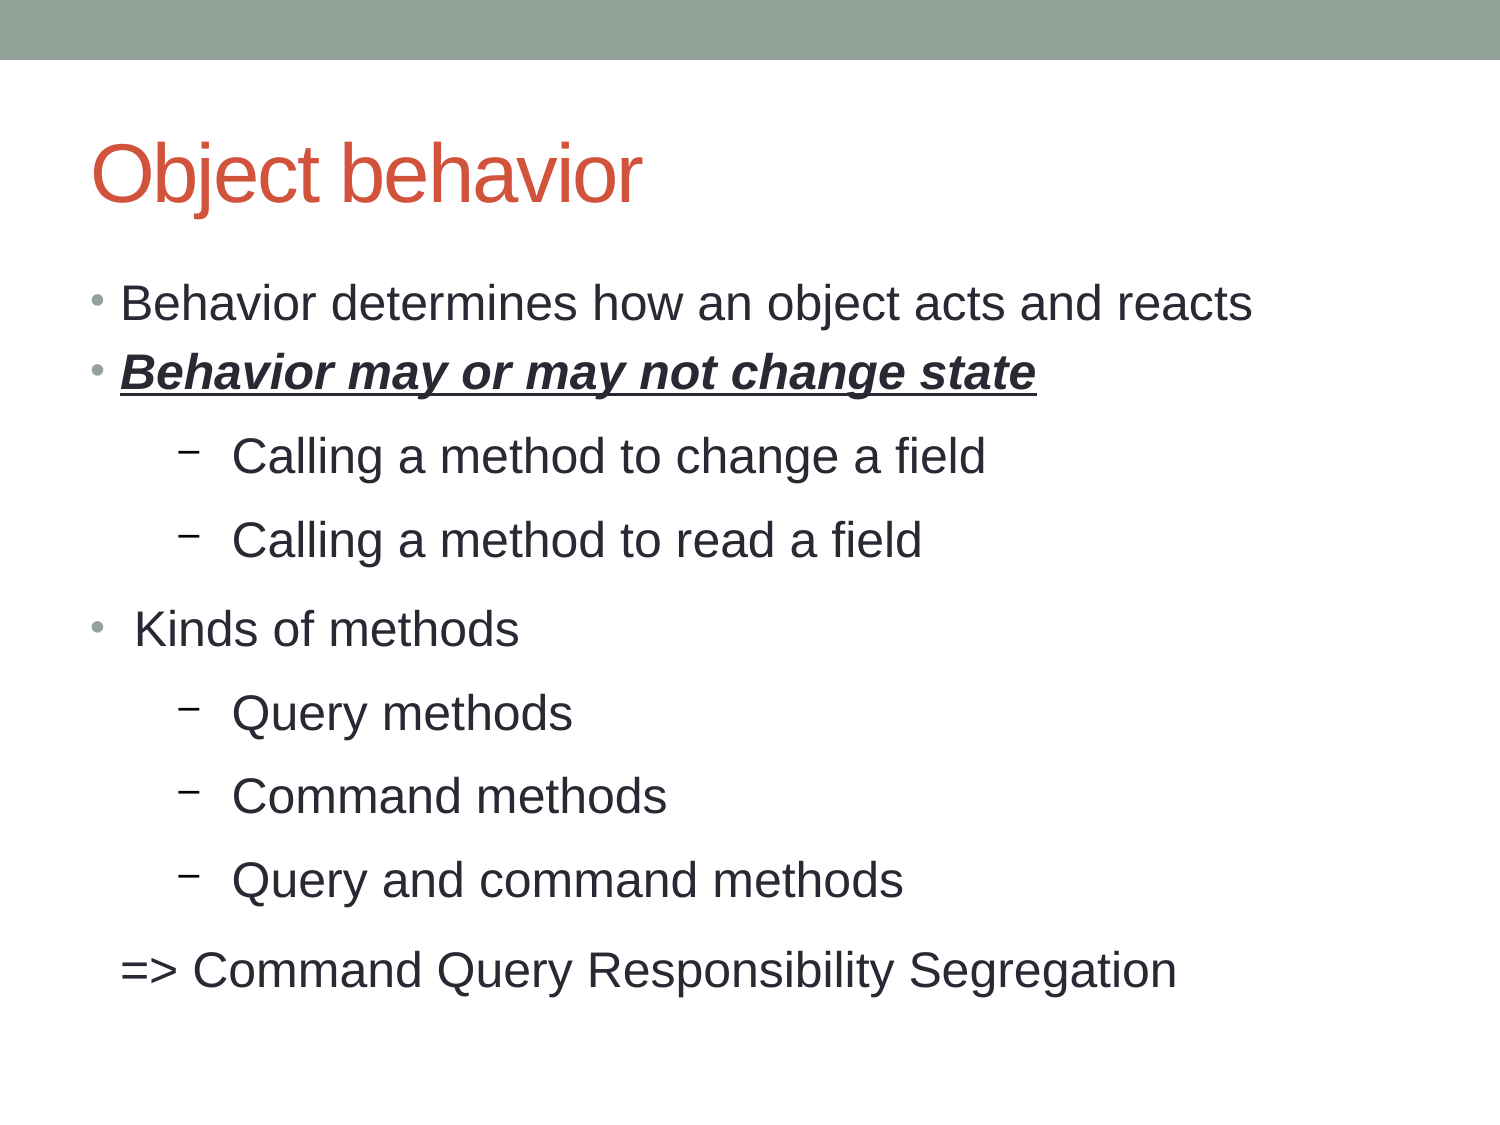

# Object behavior
Behavior determines how an object acts and reacts
Behavior may or may not change state
Calling a method to change a field
Calling a method to read a field
 Kinds of methods
Query methods
Command methods
Query and command methods
=> Command Query Responsibility Segregation